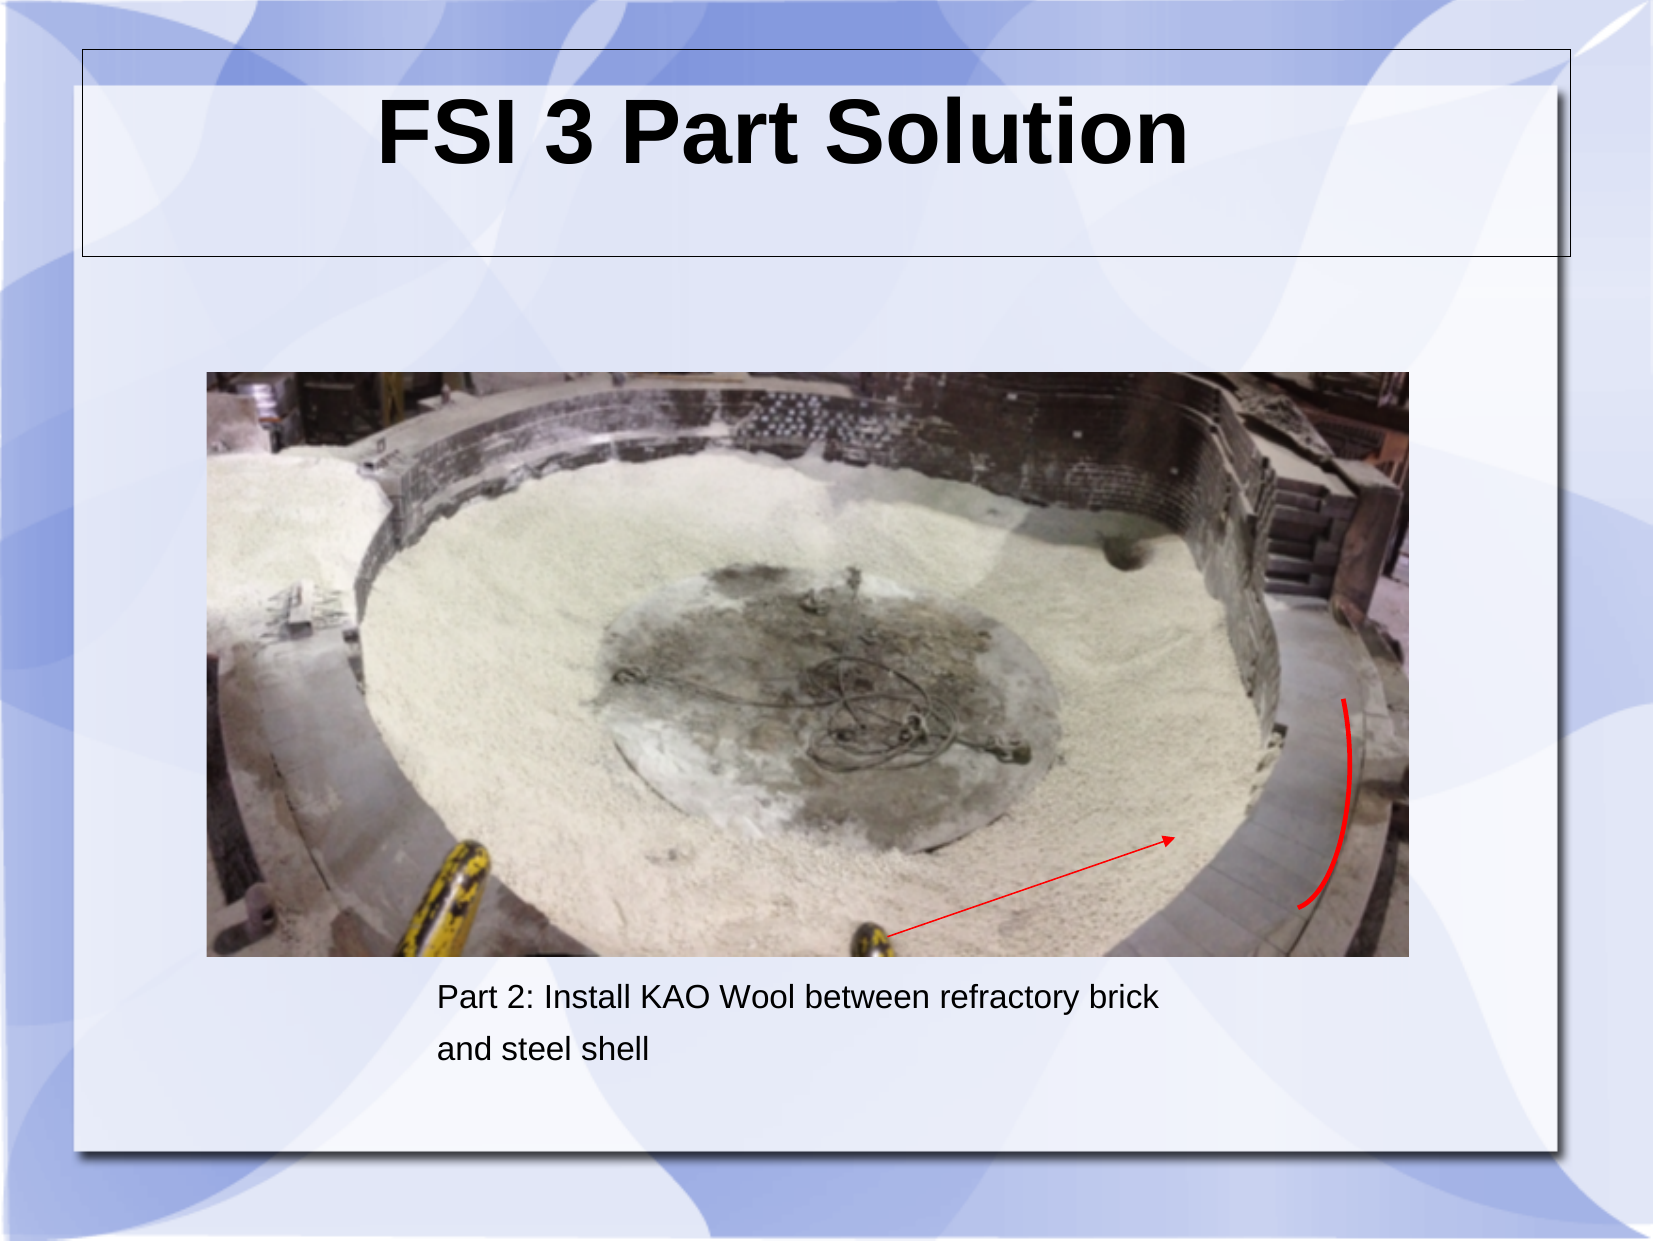

FSI 3 Part Solution
Part 2: Install KAO Wool between refractory brick
and steel shell